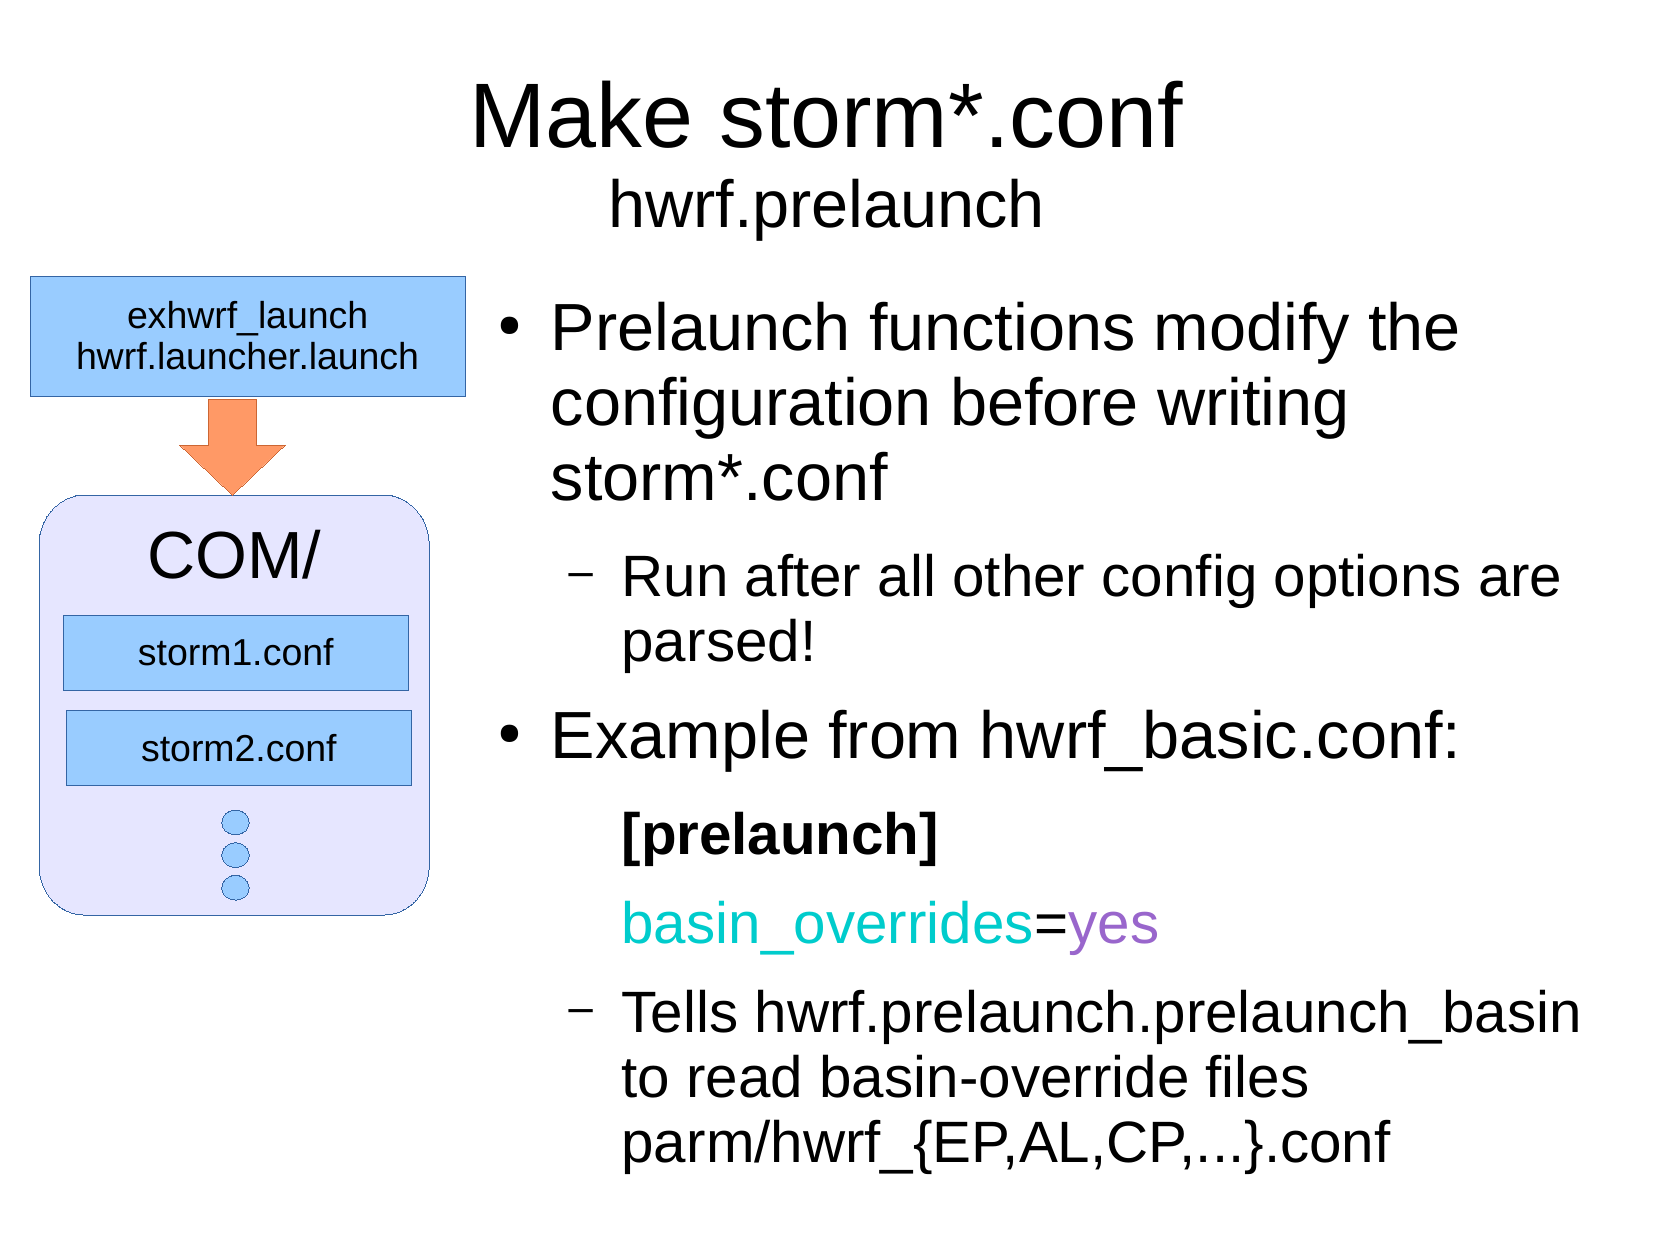

# Make storm*.conf hwrf.prelaunch
exhwrf_launch
hwrf.launcher.launch
Prelaunch functions modify the configuration before writing storm*.conf
Run after all other config options are parsed!
Example from hwrf_basic.conf:
[prelaunch]
basin_overrides=yes
Tells hwrf.prelaunch.prelaunch_basin to read basin-override files parm/hwrf_{EP,AL,CP,...}.conf
COM/
storm1.conf
storm2.conf